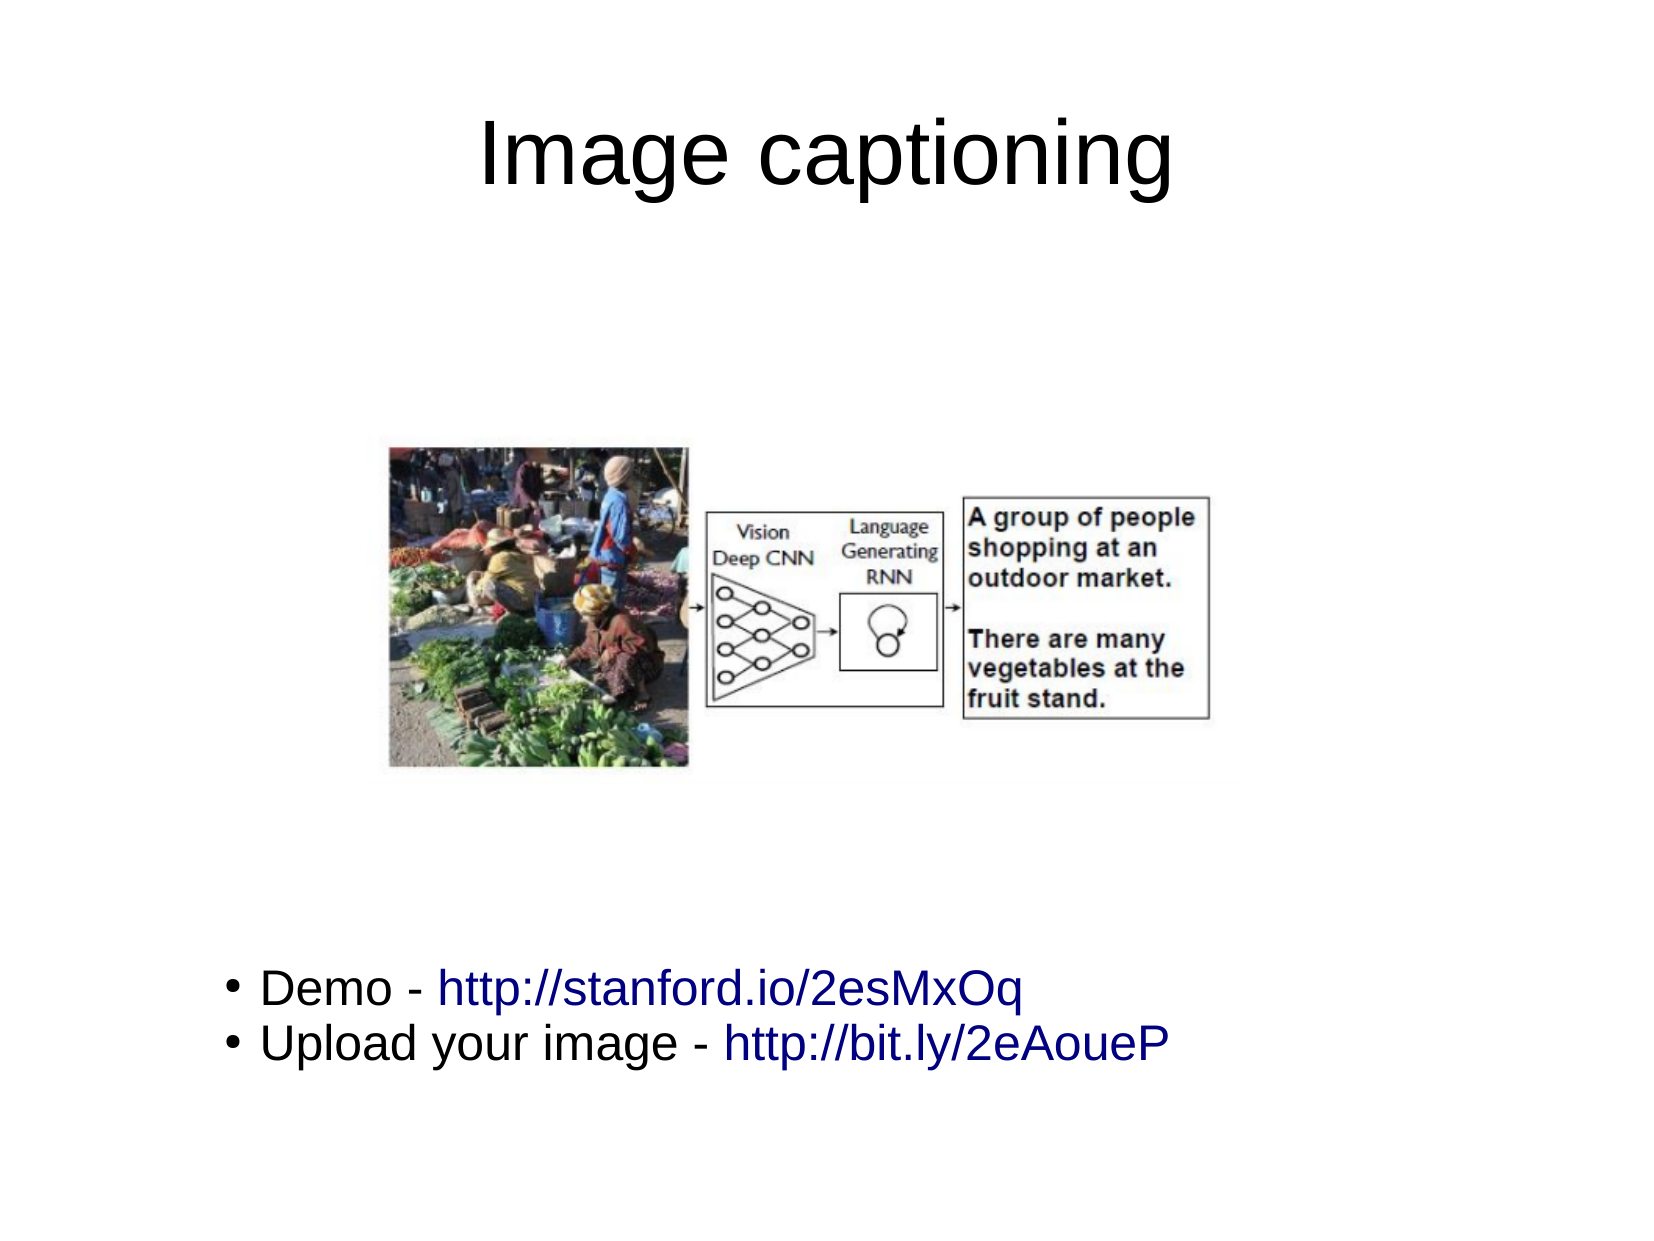

# Image captioning
Demo - http://stanford.io/2esMxOq
Upload your image - http://bit.ly/2eAoueP